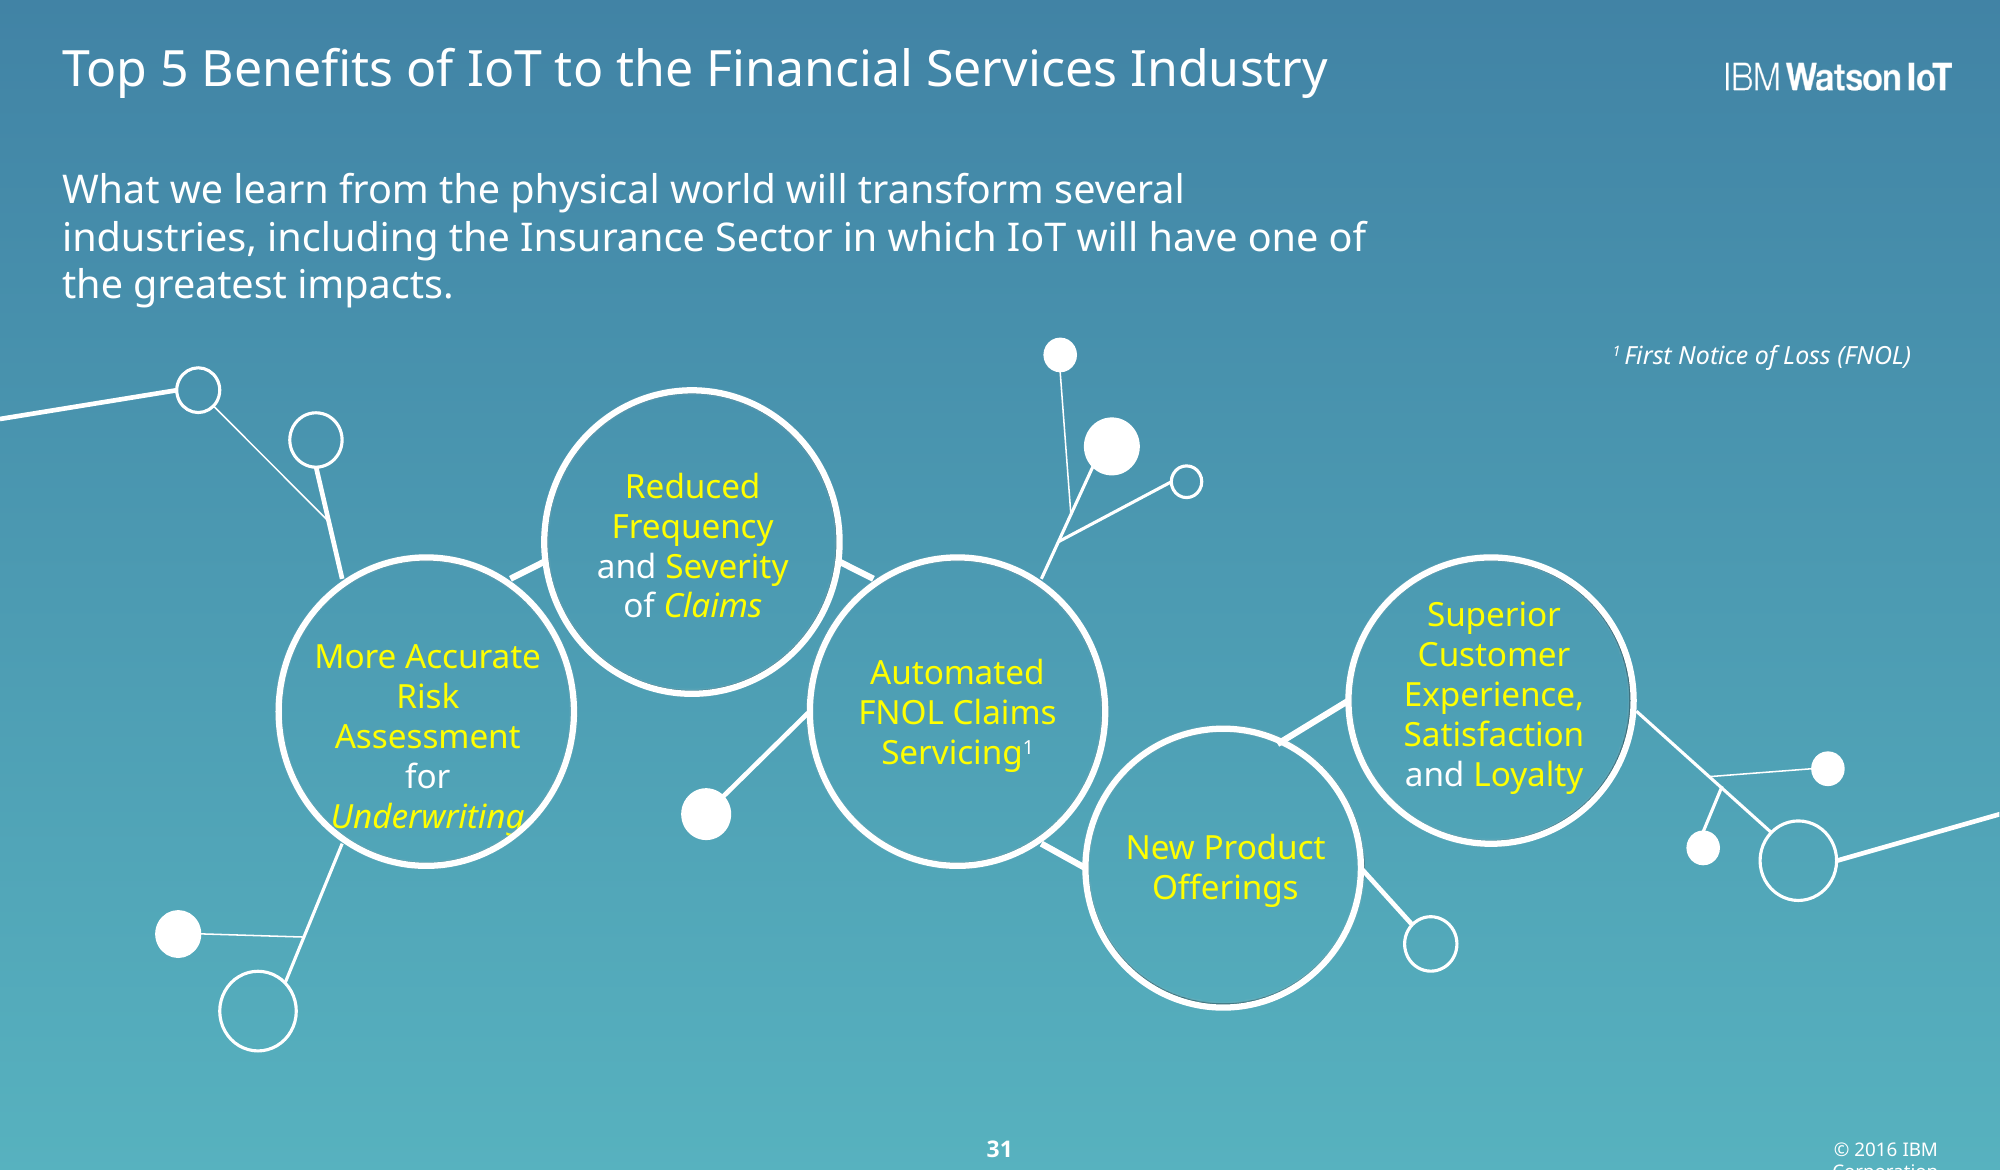

# Top 5 Benefits of IoT to the Financial Services Industry
What we learn from the physical world will transform several industries, including the Insurance Sector in which IoT will have one of the greatest impacts.
Reduced Frequency and Severity of Claims
Superior Customer Experience, Satisfaction and Loyalty
More Accurate Risk Assessment for Underwriting
Automated FNOL Claims Servicing1
New Product Offerings
 1 First Notice of Loss (FNOL)